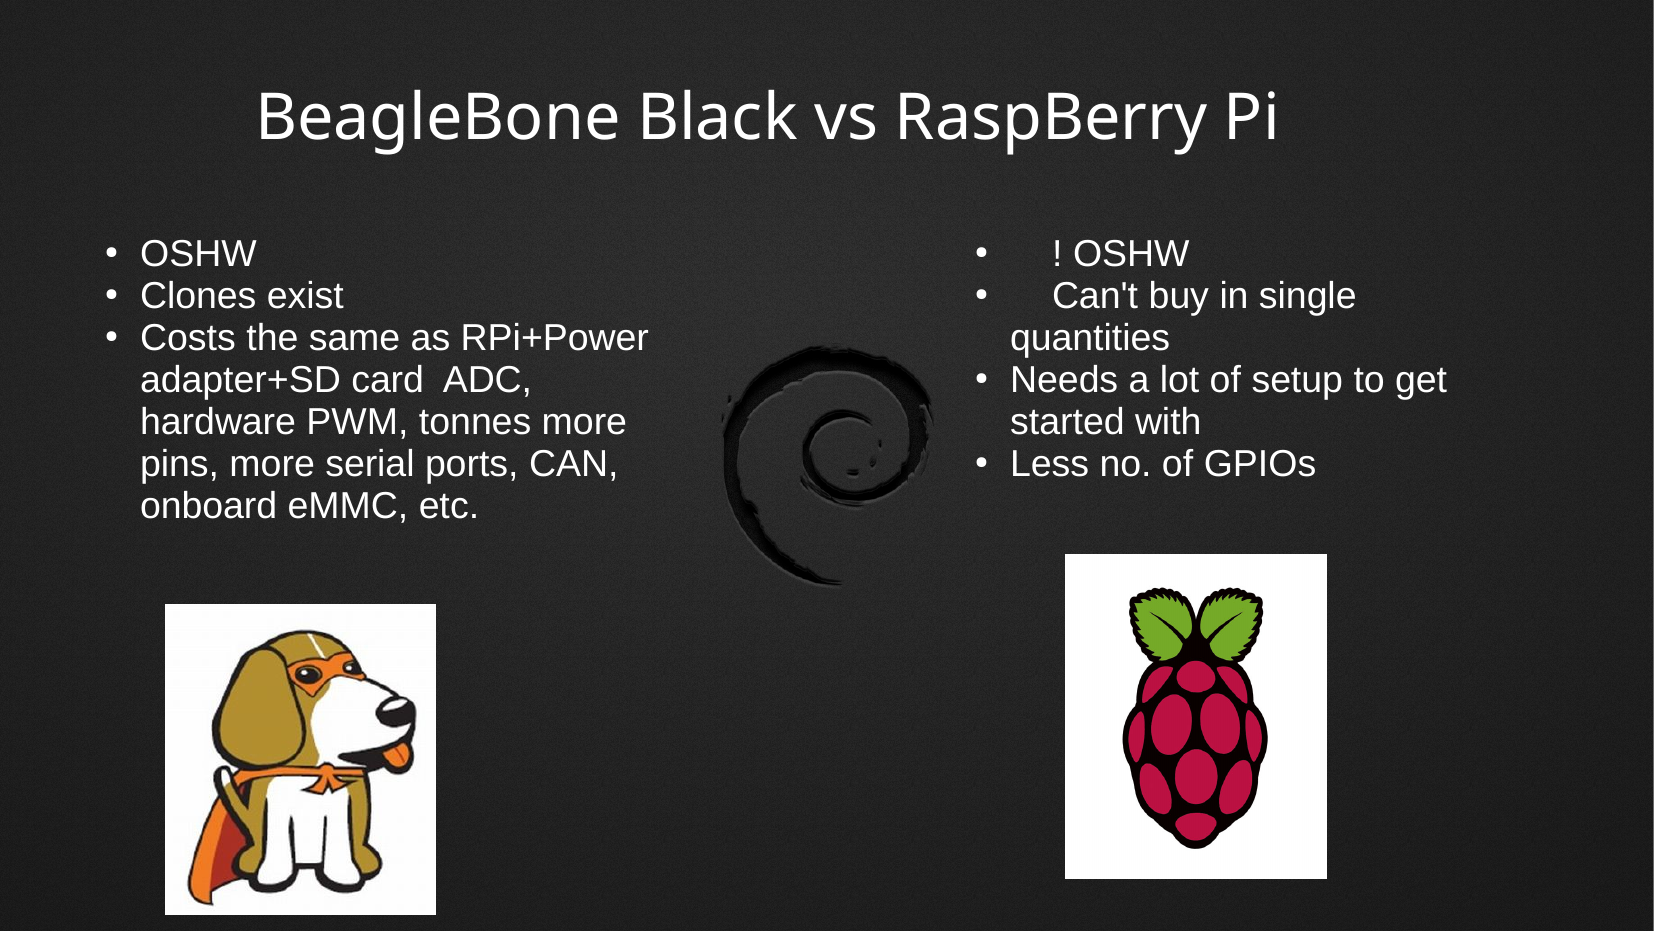

# BeagleBone Black vs RaspBerry Pi
OSHW
Clones exist
Costs the same as RPi+Power adapter+SD card ADC, hardware PWM, tonnes more pins, more serial ports, CAN, onboard eMMC, etc.
 ! OSHW
 Can't buy in single quantities
Needs a lot of setup to get started with
Less no. of GPIOs